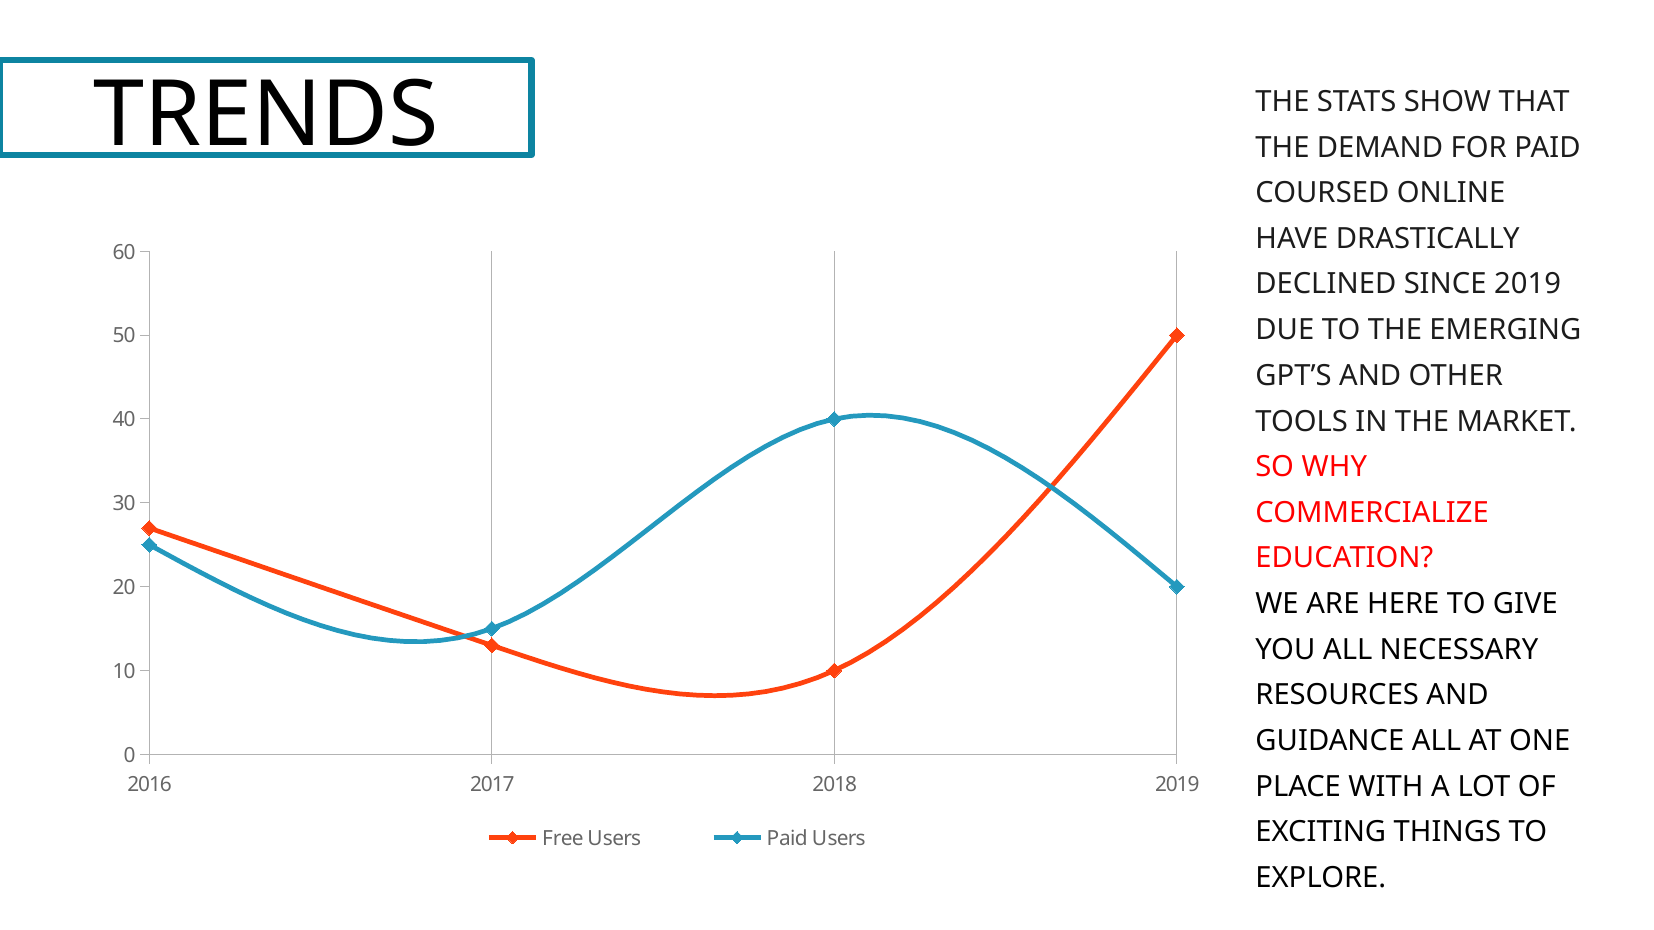

# TRENDS
The stats show that the demand for paid coursed online have drastically declined since 2019 due to the emerging GPT’s and other tools in the market.
So why commercialize education?
We are here to give you all necessary resources and guidance all at one place with a lot of exciting things to explore.
### Chart
| Category | Free Users | Paid Users |
|---|---|---|
| 2016 | 27.0 | 25.0 |
| 2017 | 13.0 | 15.0 |
| 2018 | 10.0 | 40.0 |
| 2019 | 50.0 | 20.0 |